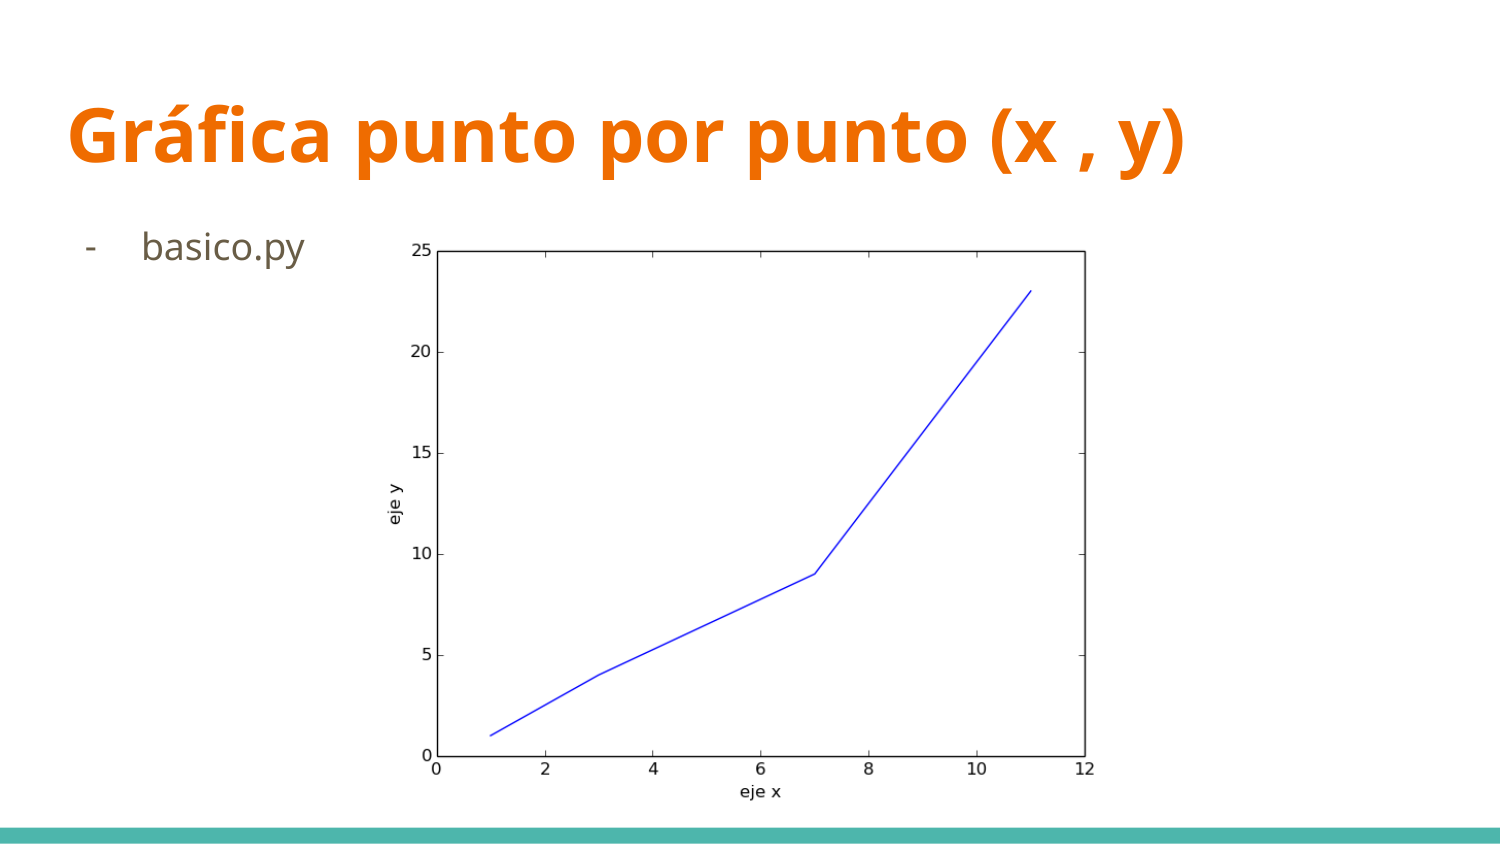

# Gráfica punto por punto (x , y)
basico.py